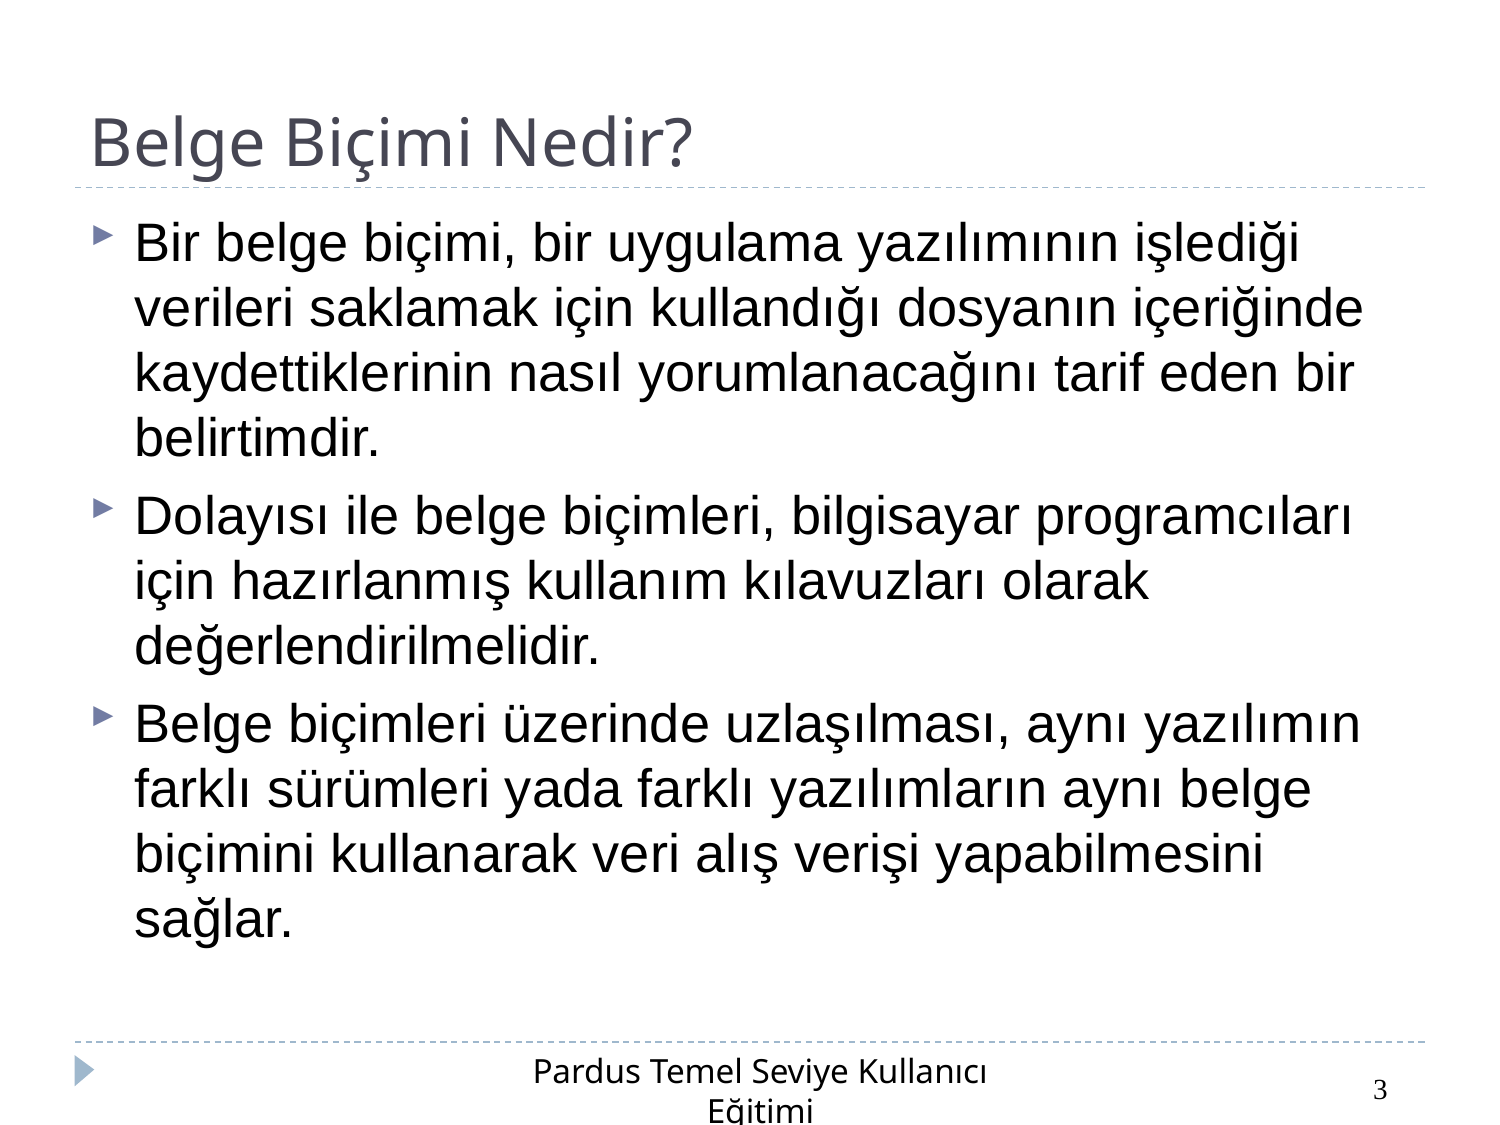

# Belge Biçimi Nedir?
Bir belge biçimi, bir uygulama yazılımının işlediği verileri saklamak için kullandığı dosyanın içeriğinde kaydettiklerinin nasıl yorumlanacağını tarif eden bir belirtimdir.
Dolayısı ile belge biçimleri, bilgisayar programcıları için hazırlanmış kullanım kılavuzları olarak değerlendirilmelidir.
Belge biçimleri üzerinde uzlaşılması, aynı yazılımın farklı sürümleri yada farklı yazılımların aynı belge biçimini kullanarak veri alış verişi yapabilmesini sağlar.